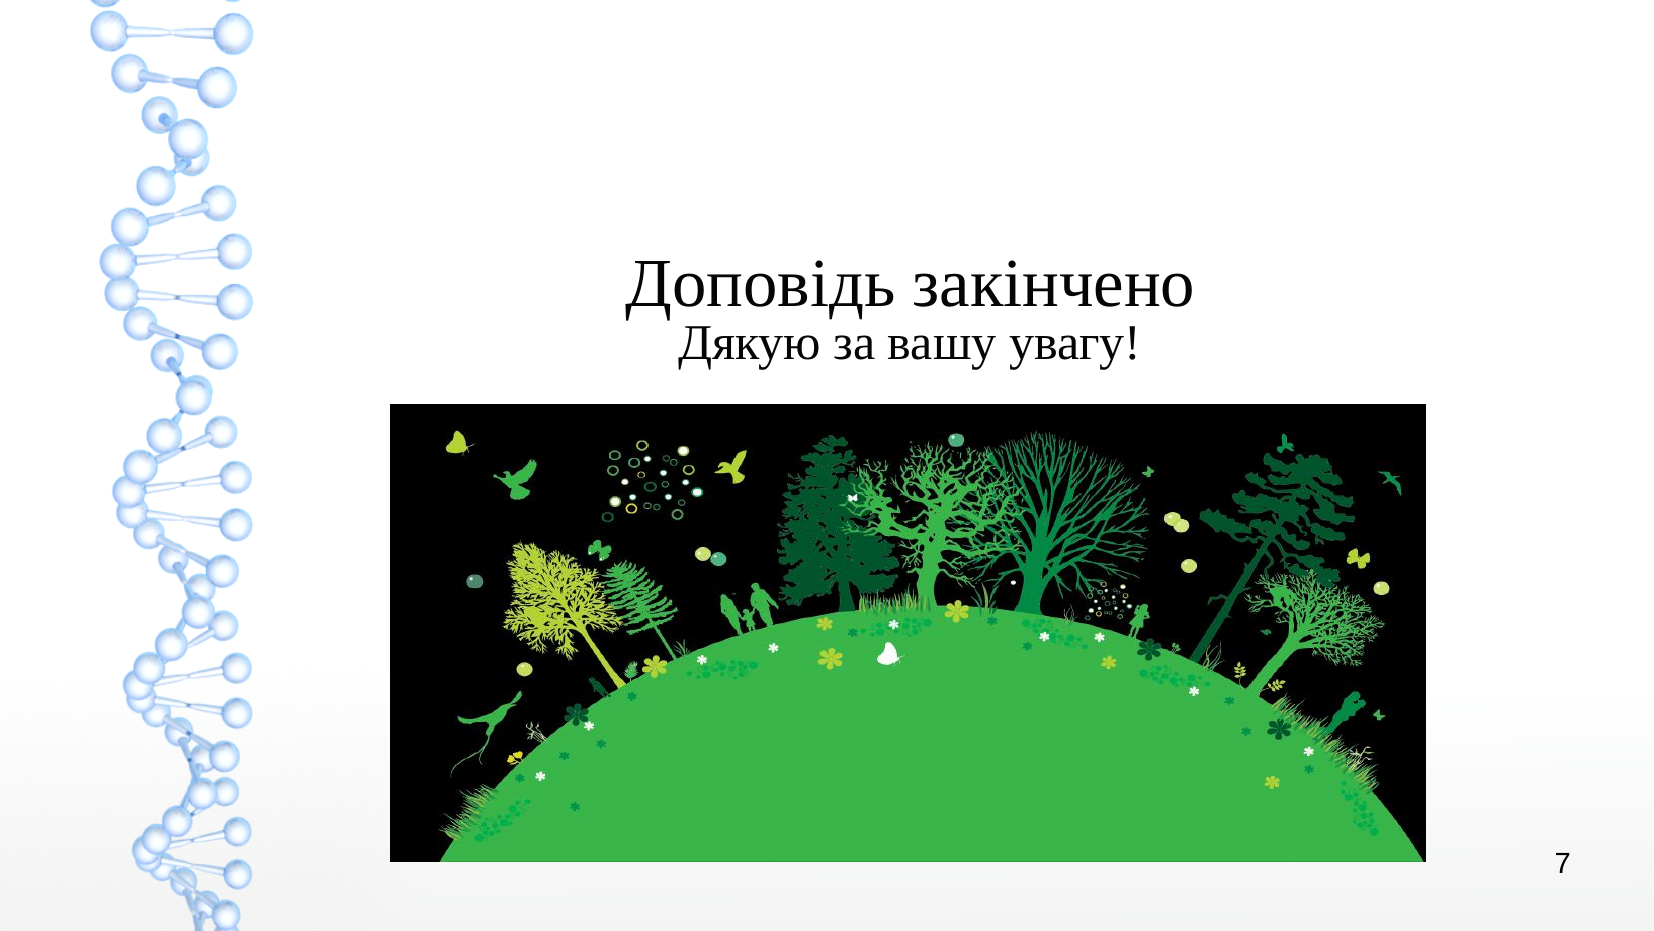

# Доповідь закінчено
Дякую за вашу увагу!
7